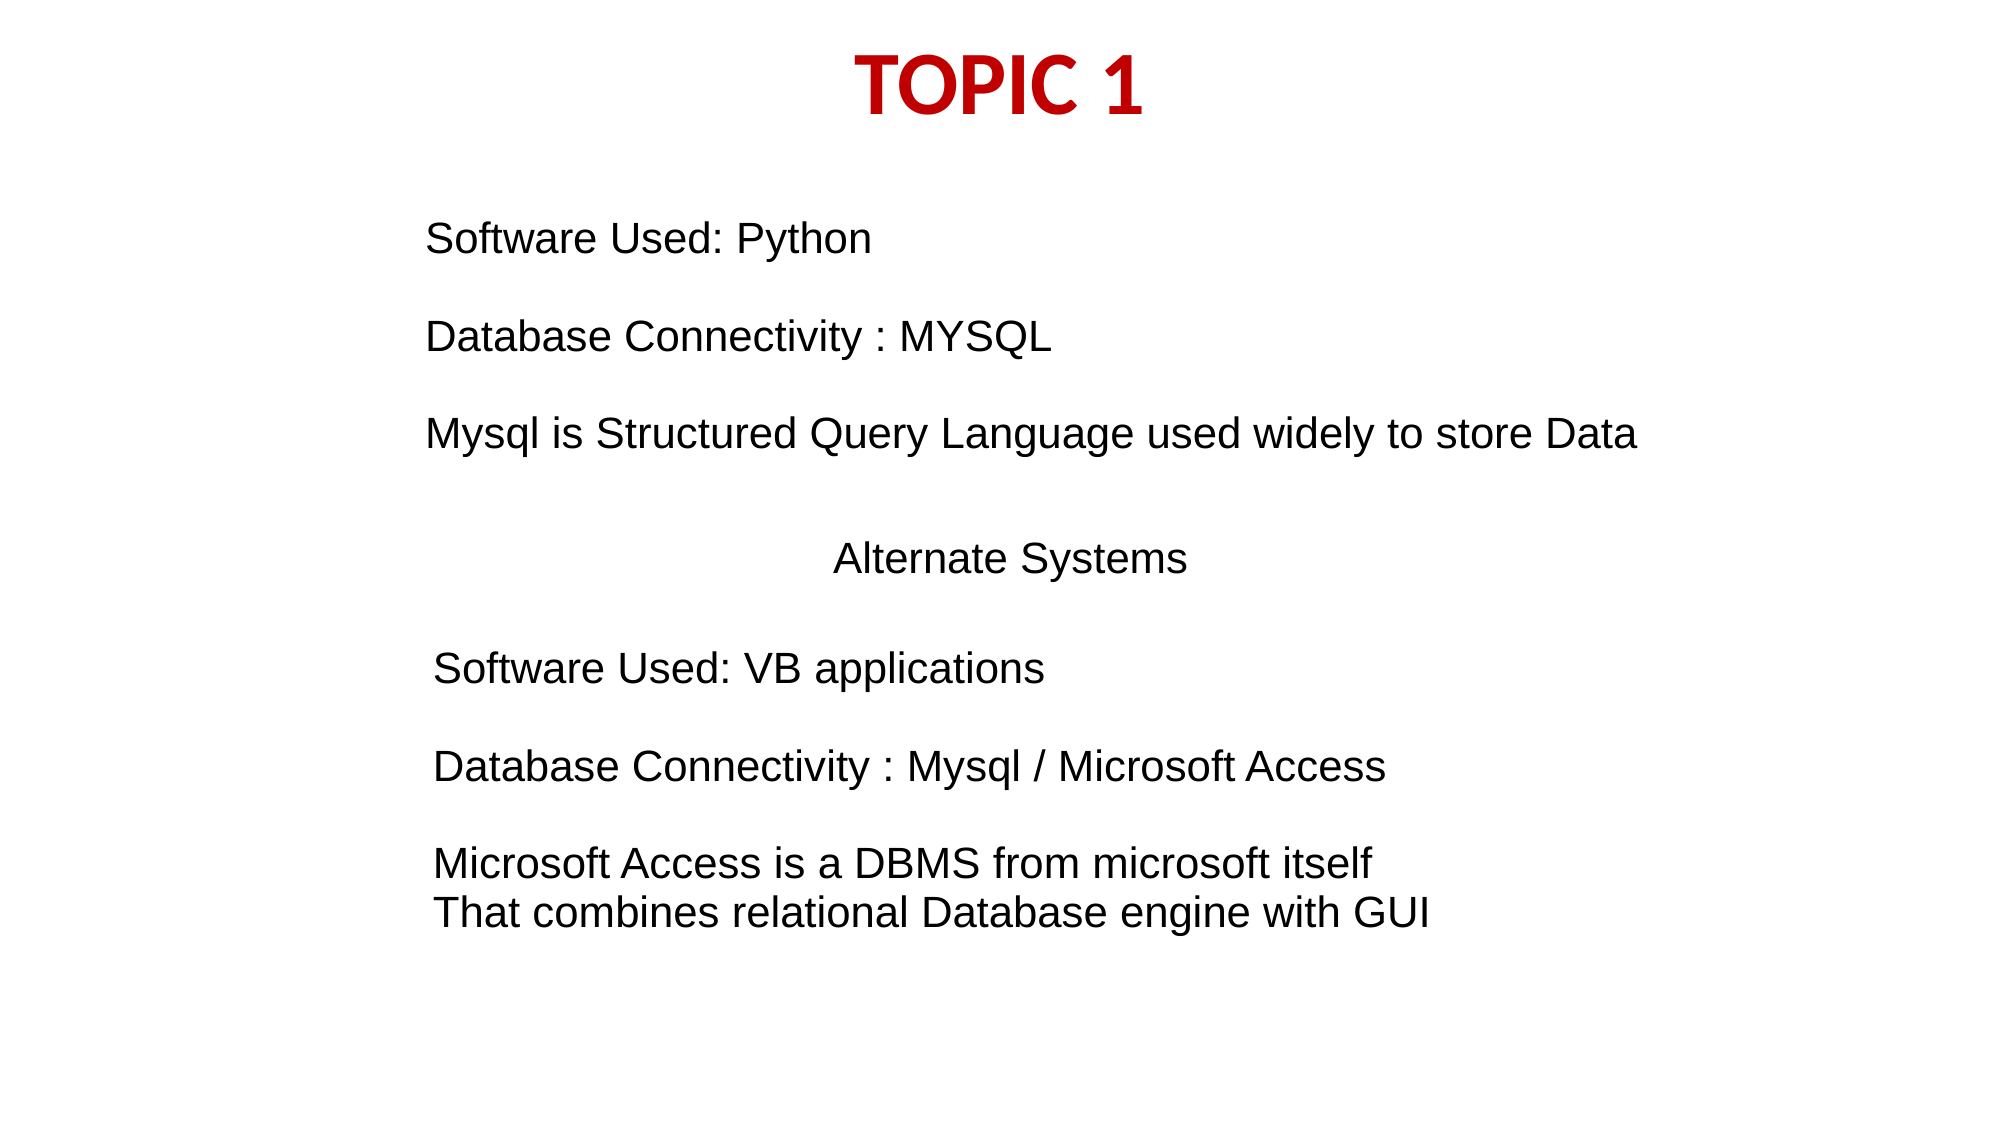

# TOPIC 1
Software Used: Python
Database Connectivity : MYSQL
Mysql is Structured Query Language used widely to store Data
Alternate Systems
Software Used: VB applications
Database Connectivity : Mysql / Microsoft Access
Microsoft Access is a DBMS from microsoft itself
That combines relational Database engine with GUI